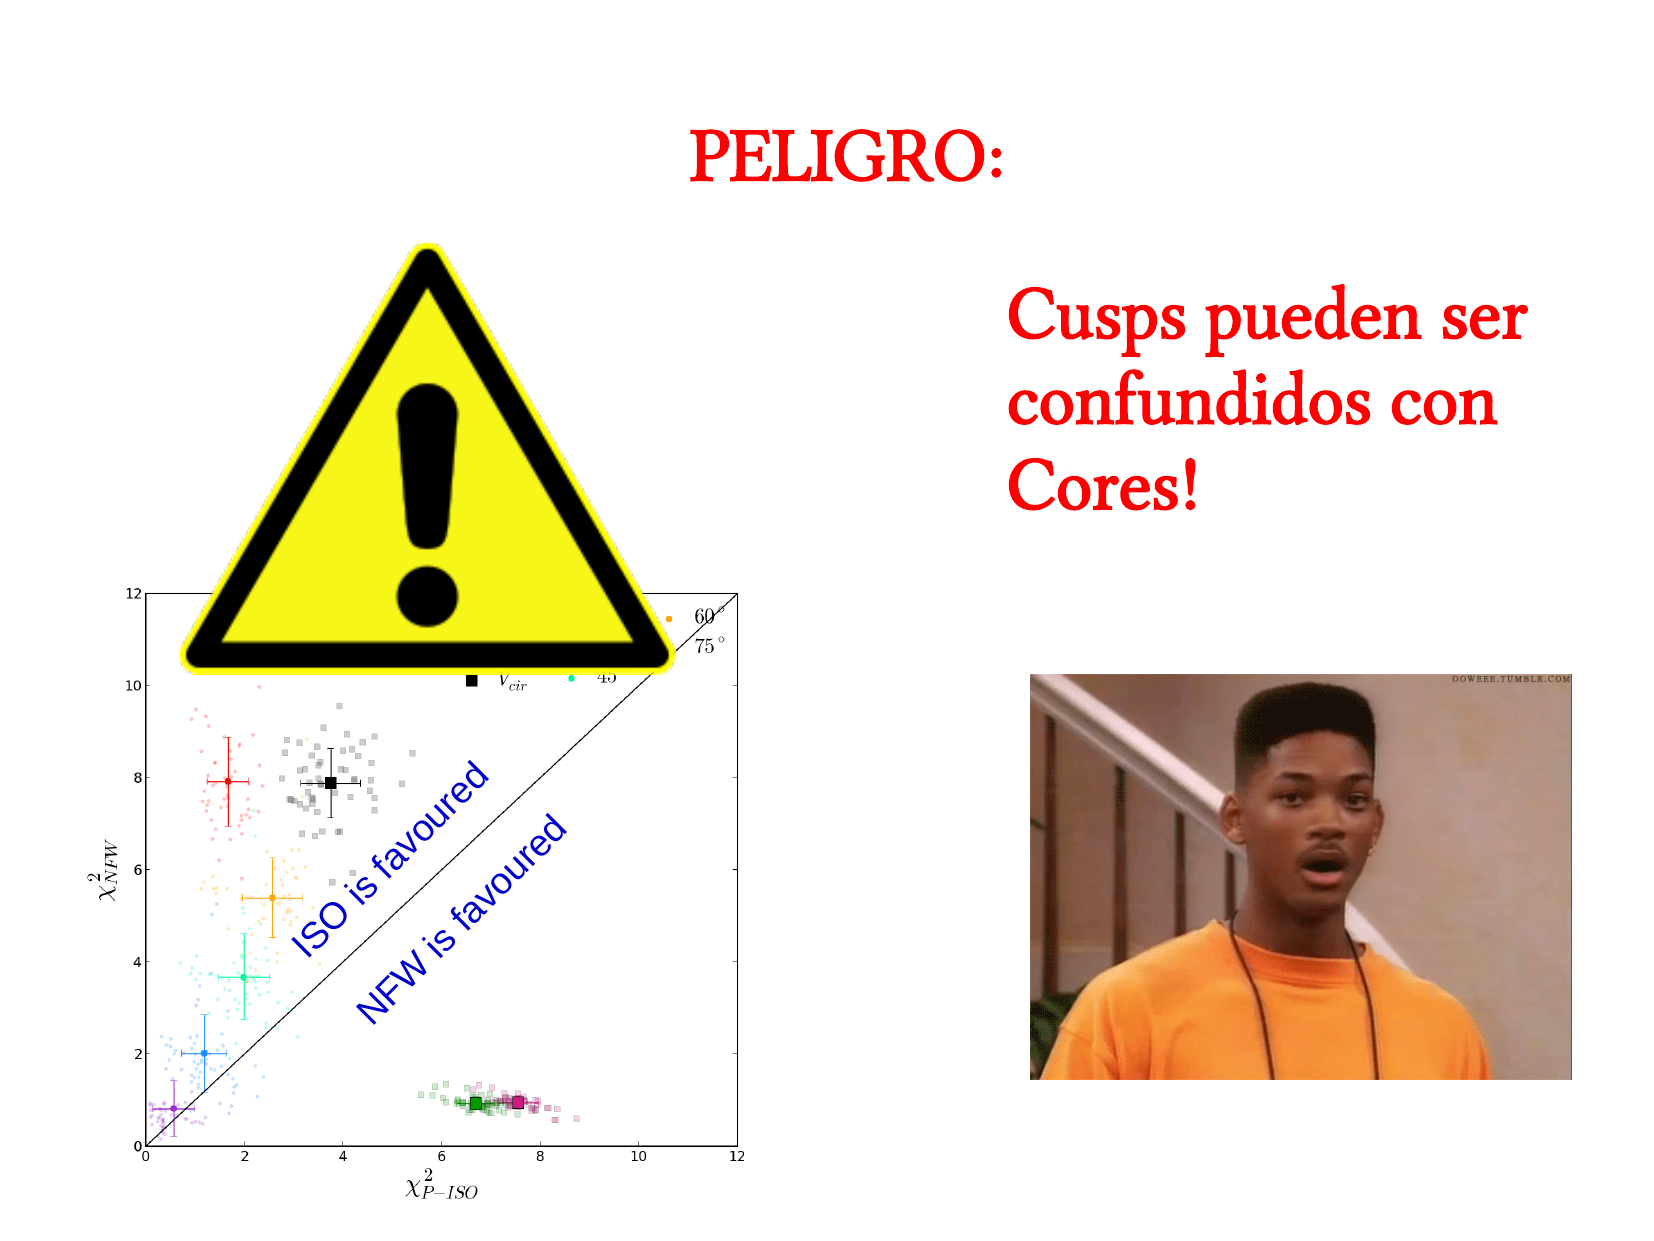

# PELIGRO:
Cusps pueden ser confundidos con Cores!
ISO is favoured
NFW is favoured